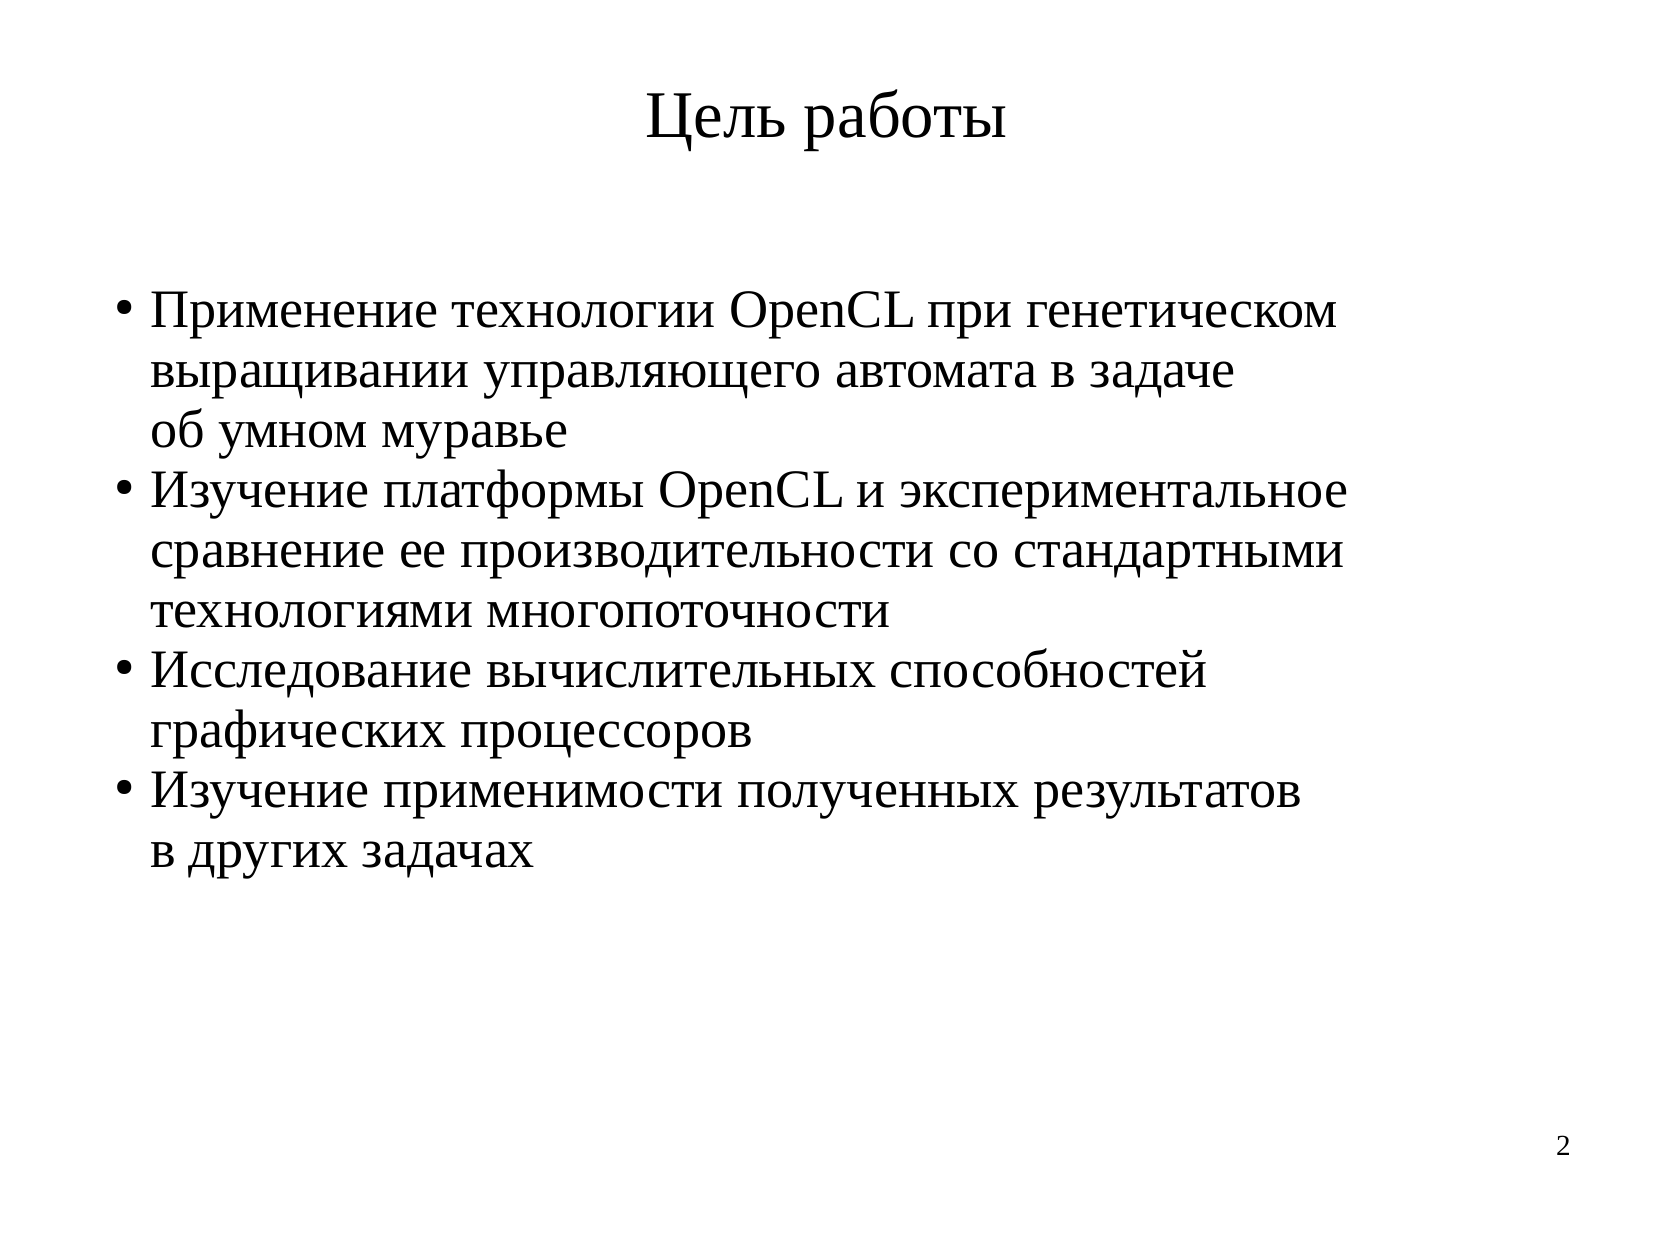

Цель работы
Применение технологии OpenCL при генетическом
выращивании управляющего автомата в задаче
об умном муравье
Изучение платформы OpenCL и экспериментальное
сравнение ее производительности со стандартными
технологиями многопоточности
Исследование вычислительных способностей
графических процессоров
Изучение применимости полученных результатов
в других задачах
2